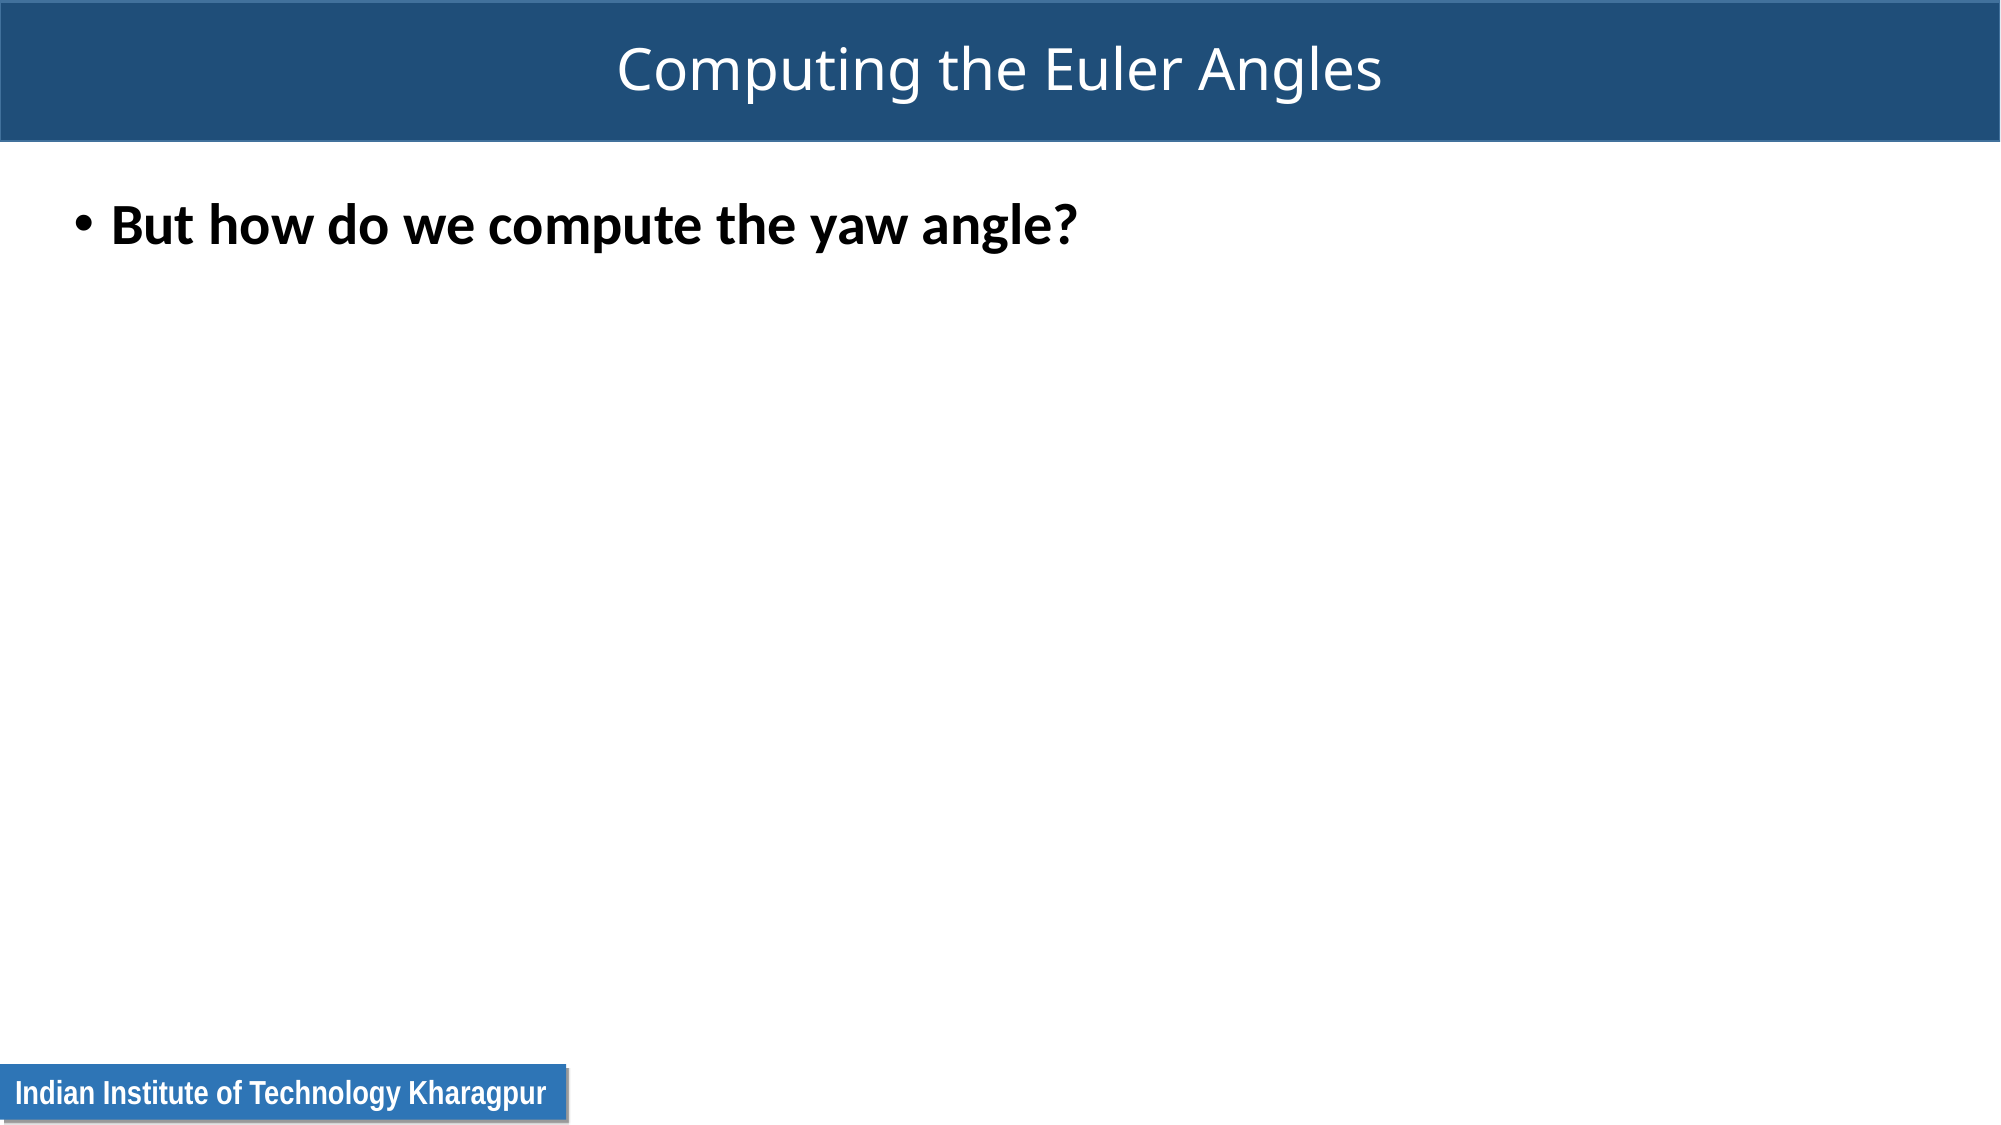

Computing the Euler Angles
# But how do we compute the yaw angle?